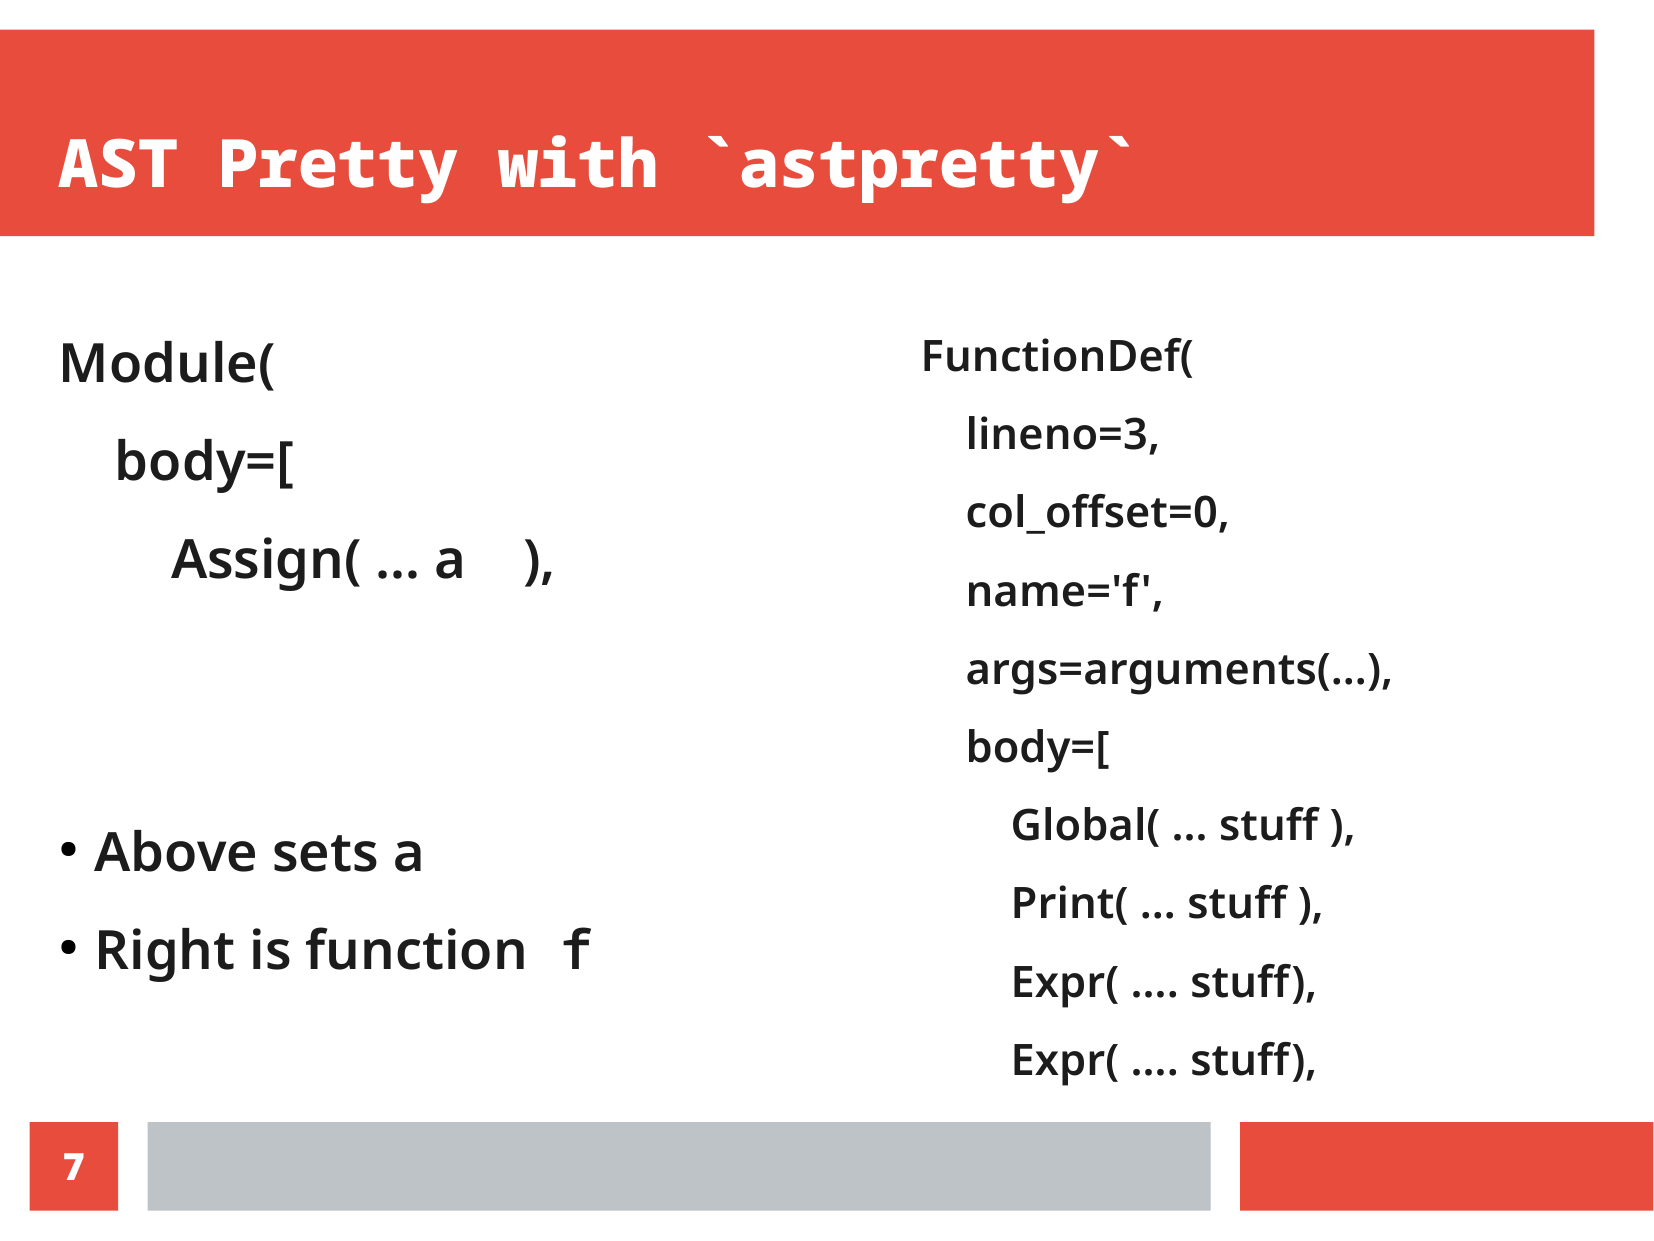

# AST Pretty with `astpretty`
Module(
 body=[
 Assign( … a ),
Above sets a
Right is function f
 FunctionDef(
 lineno=3,
 col_offset=0,
 name='f',
 args=arguments(…),
 body=[
 Global( … stuff ),
 Print( … stuff ),
 Expr( …. stuff),
 Expr( …. stuff),
7